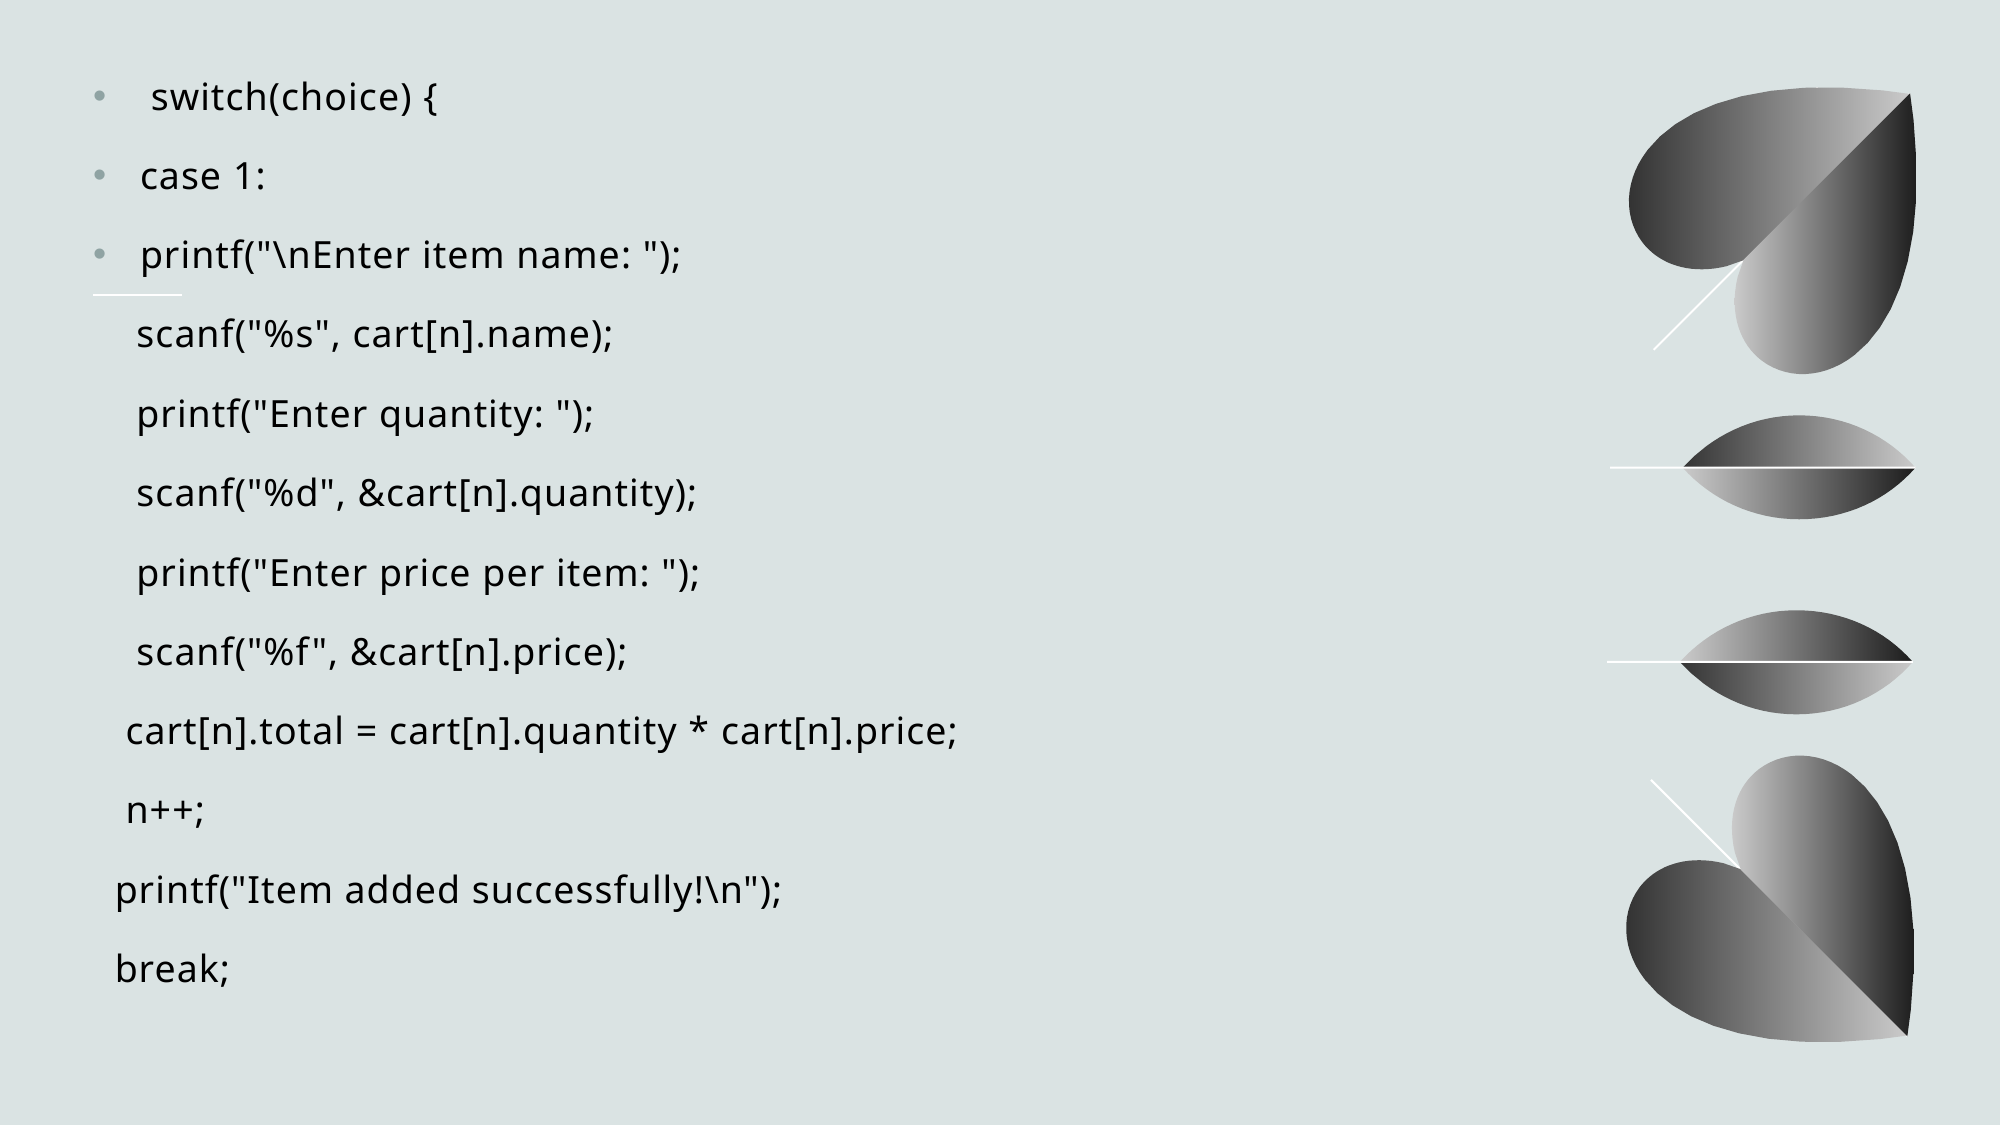

# switch(choice) {
case 1:
printf("\nEnter item name: ");
 scanf("%s", cart[n].name);
 printf("Enter quantity: ");
 scanf("%d", &cart[n].quantity);
 printf("Enter price per item: ");
 scanf("%f", &cart[n].price);
 cart[n].total = cart[n].quantity * cart[n].price;
 n++;
 printf("Item added successfully!\n");
 break;